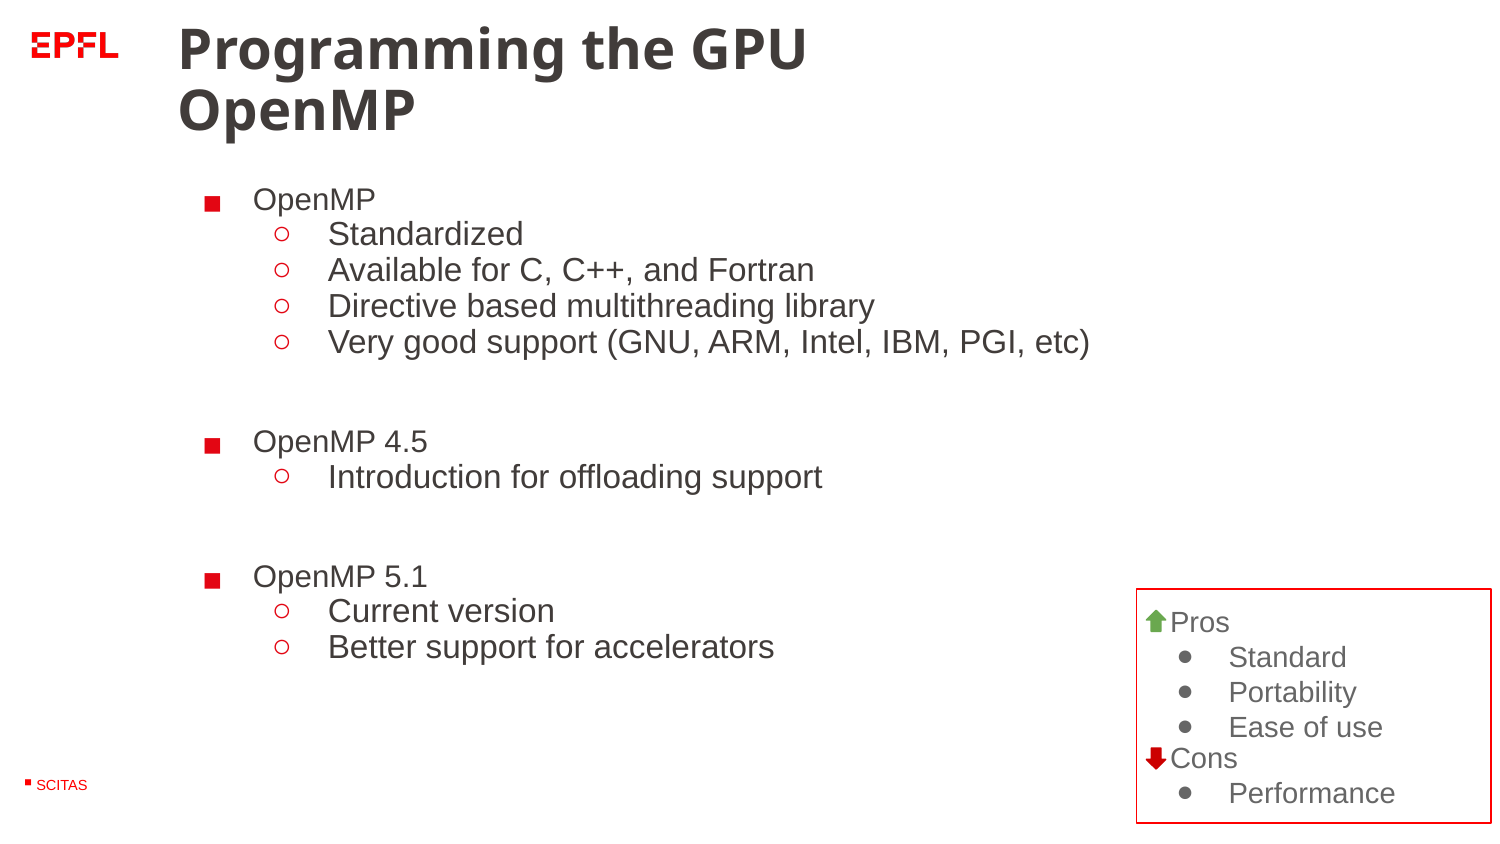

Programming the GPU
OpenMP
# OpenMP
Standardized
Available for C, C++, and Fortran
Directive based multithreading library
Very good support (GNU, ARM, Intel, IBM, PGI, etc)
OpenMP 4.5
Introduction for offloading support
OpenMP 5.1
Current version
Better support for accelerators
 Pros
Standard
Portability
Ease of use
 Cons
Performance